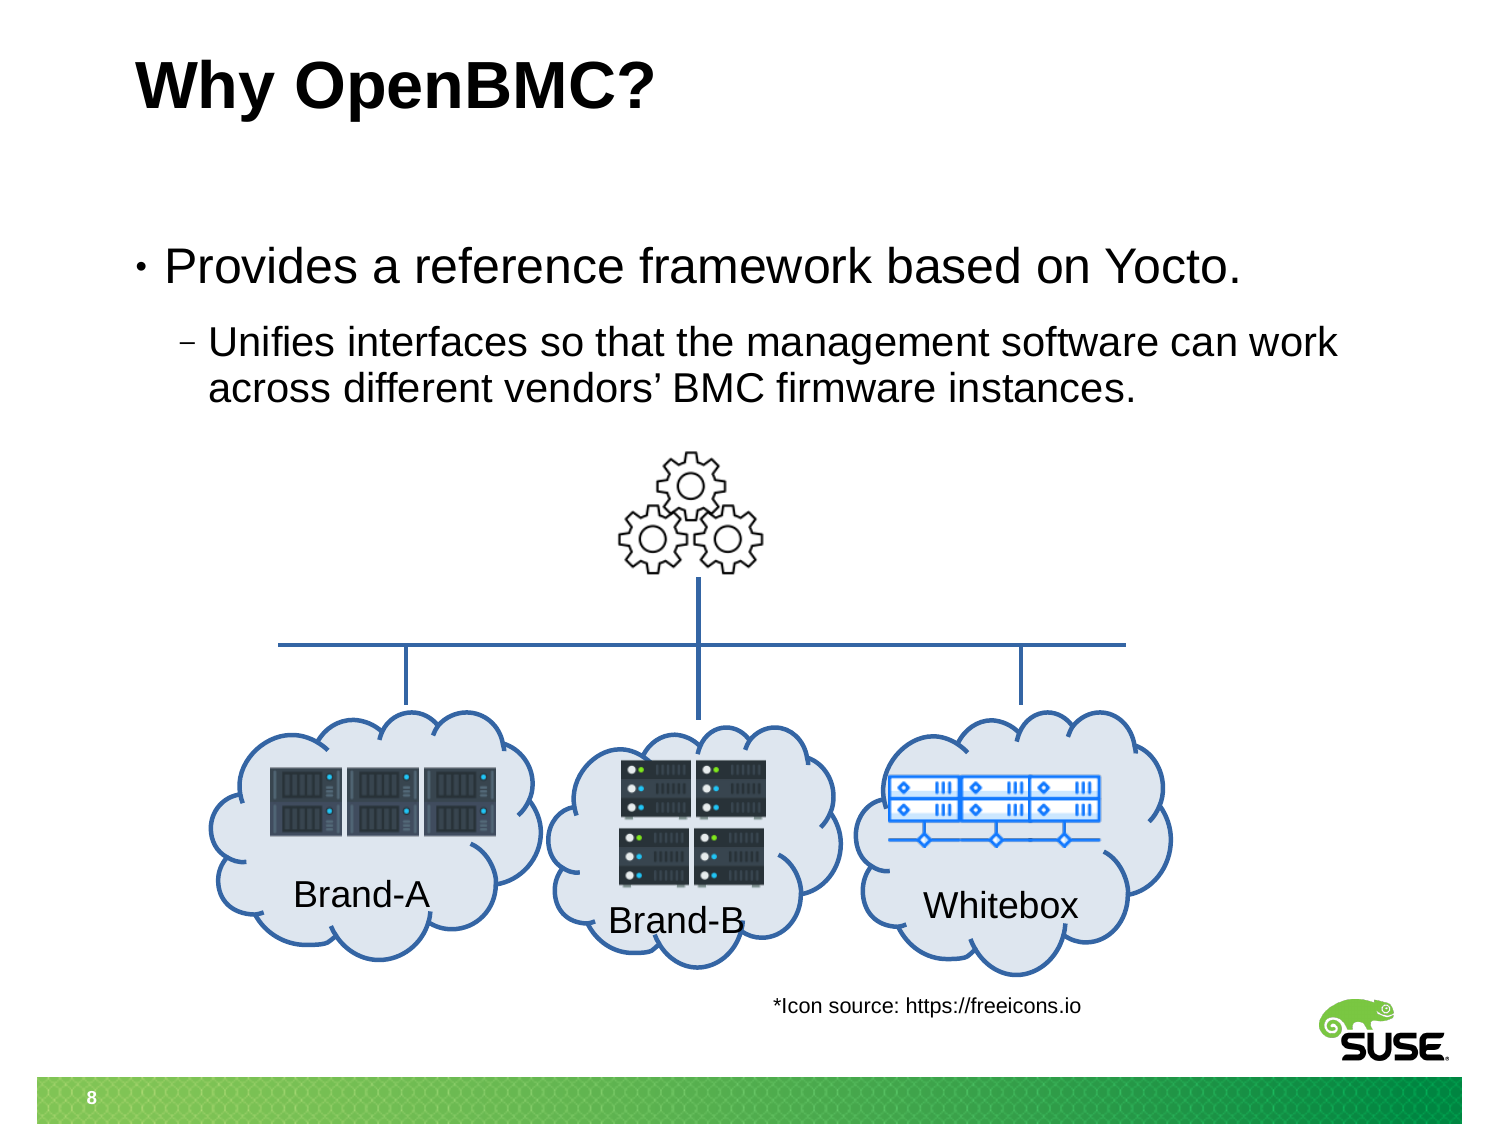

# Why OpenBMC?
Provides a reference framework based on Yocto.
Unifies interfaces so that the management software can work across different vendors’ BMC firmware instances.
Brand-A
Whitebox
Brand-B
*Icon source: https://freeicons.io